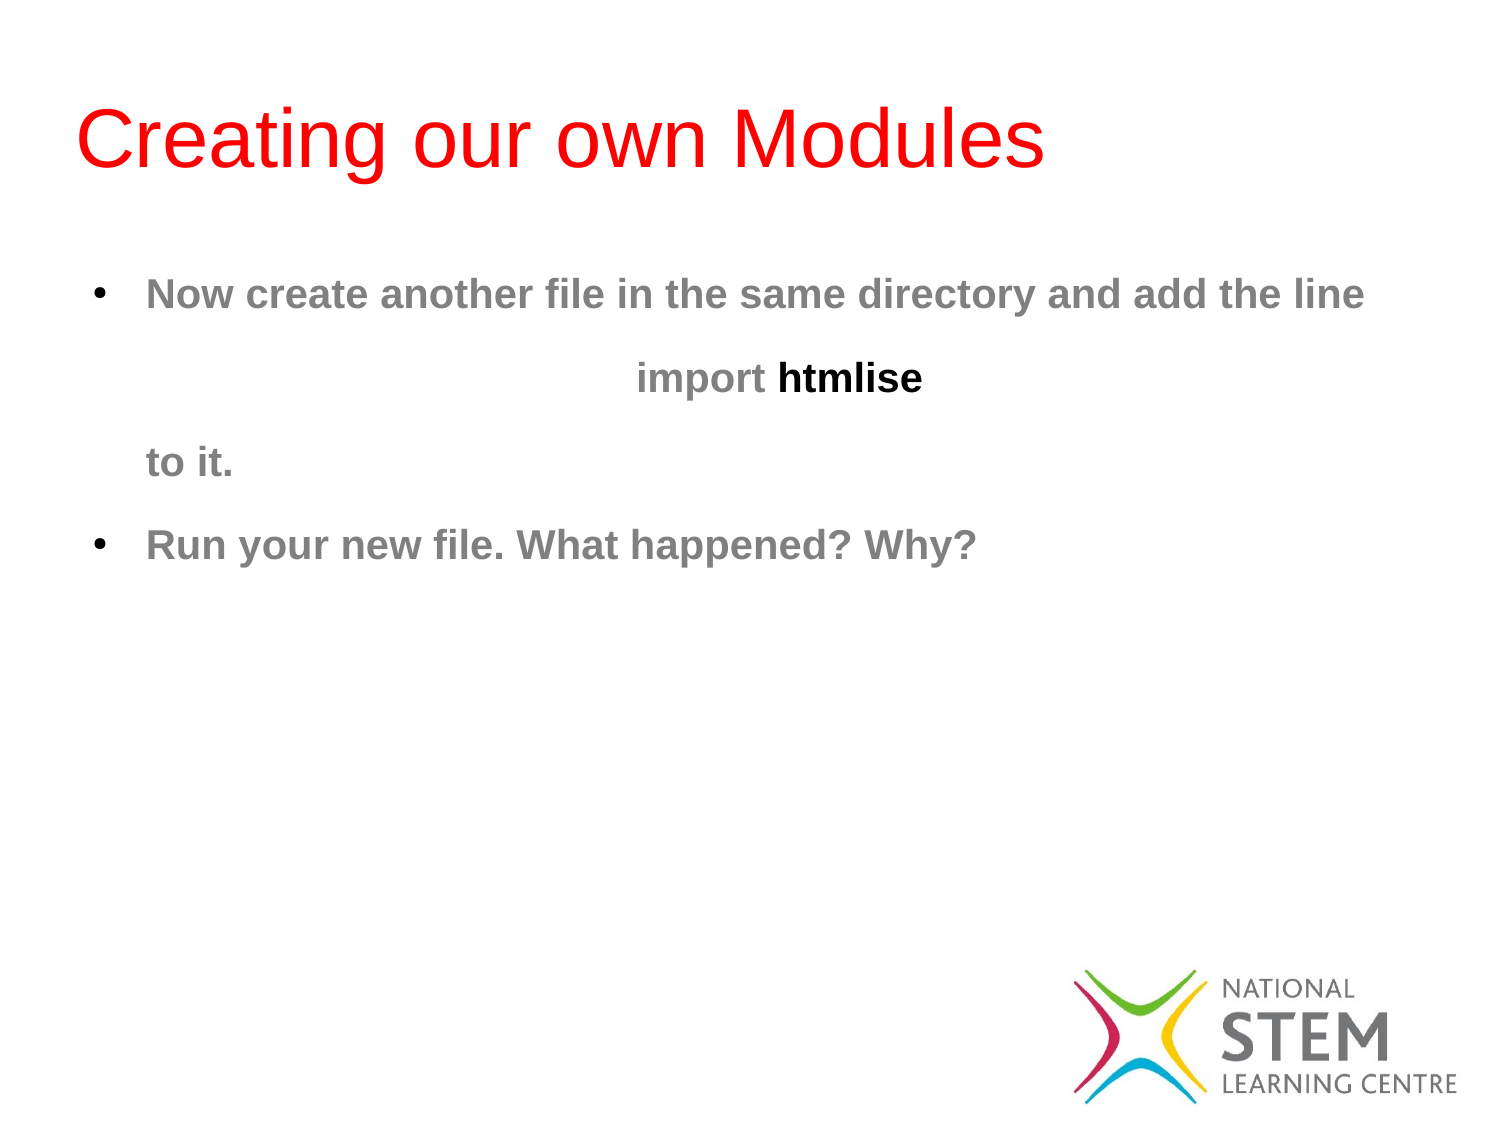

# Creating our own Modules
Now create another file in the same directory and add the line
import htmlise
to it.
Run your new file. What happened? Why?